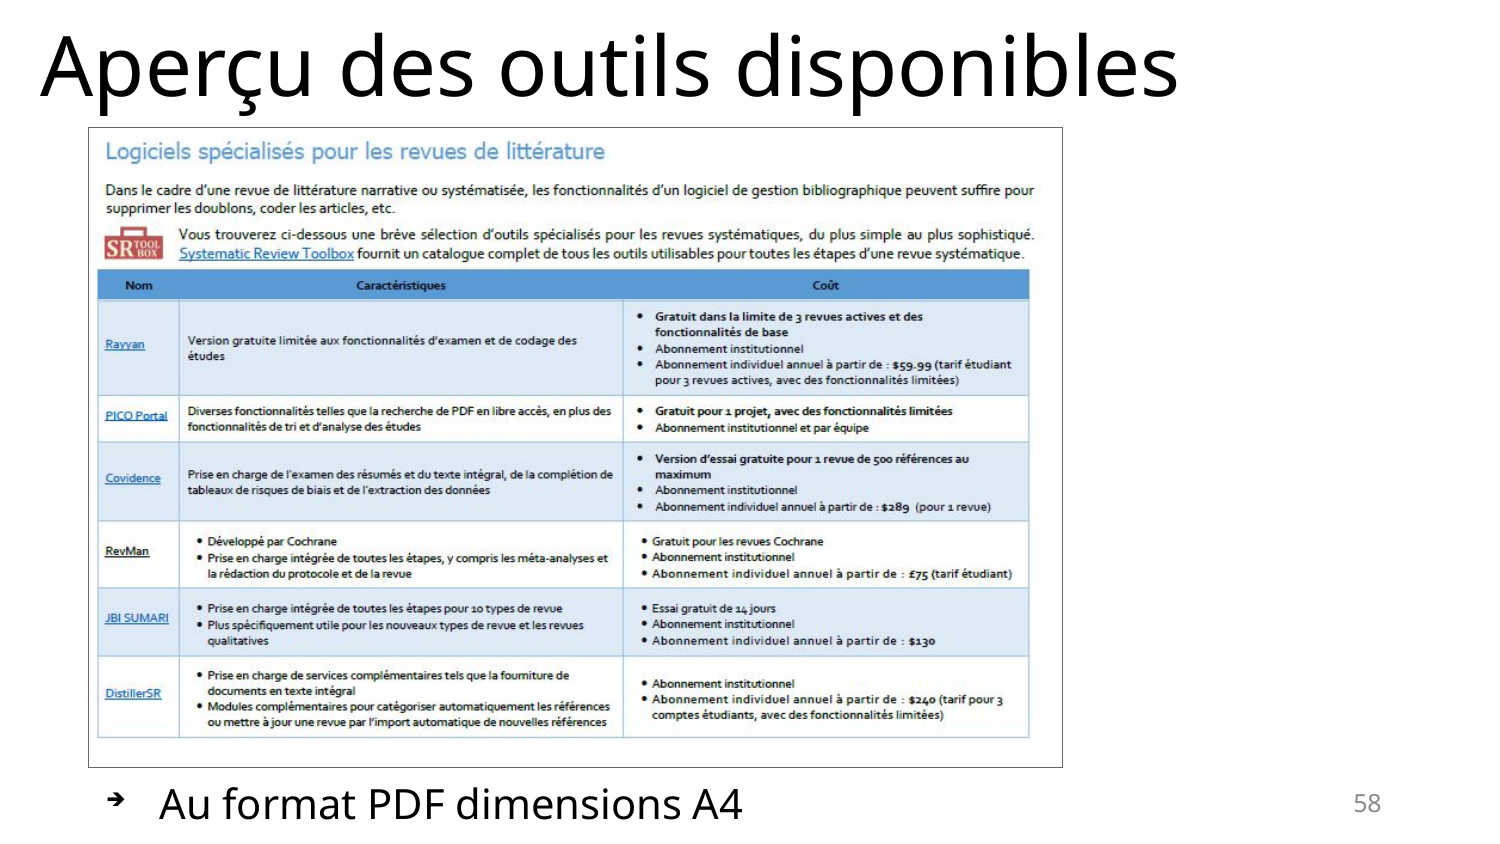

# Aperçu des outils disponibles
Au format PDF dimensions A4
58